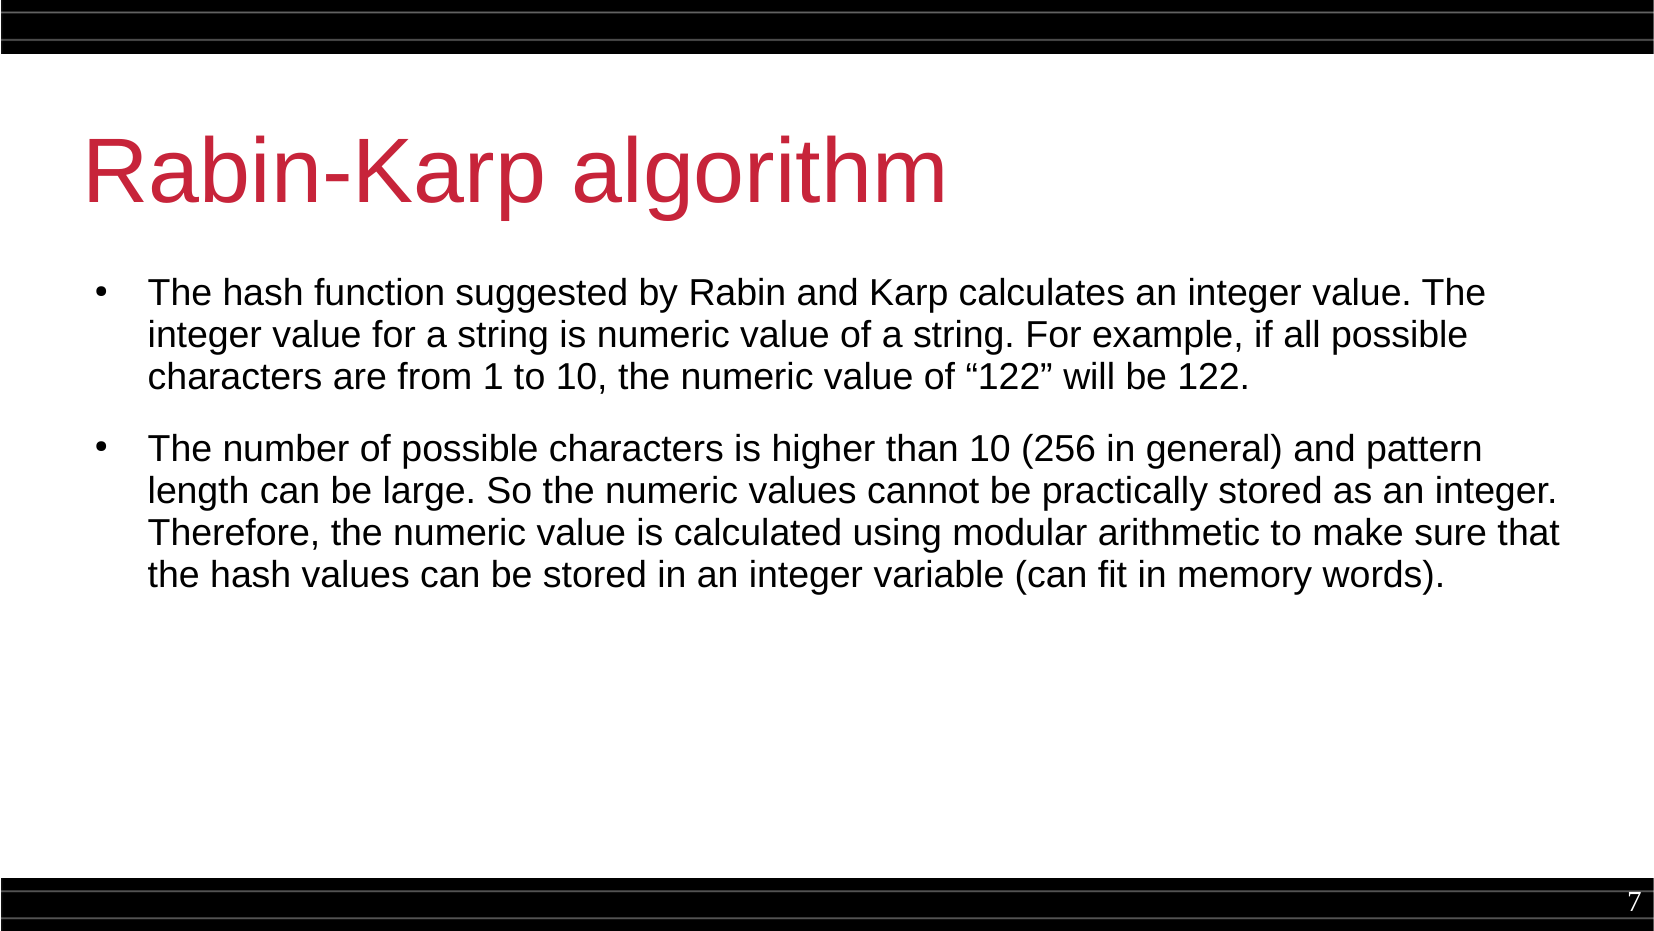

# Rabin-Karp algorithm
The hash function suggested by Rabin and Karp calculates an integer value. The integer value for a string is numeric value of a string. For example, if all possible characters are from 1 to 10, the numeric value of “122” will be 122.
The number of possible characters is higher than 10 (256 in general) and pattern length can be large. So the numeric values cannot be practically stored as an integer. Therefore, the numeric value is calculated using modular arithmetic to make sure that the hash values can be stored in an integer variable (can fit in memory words).